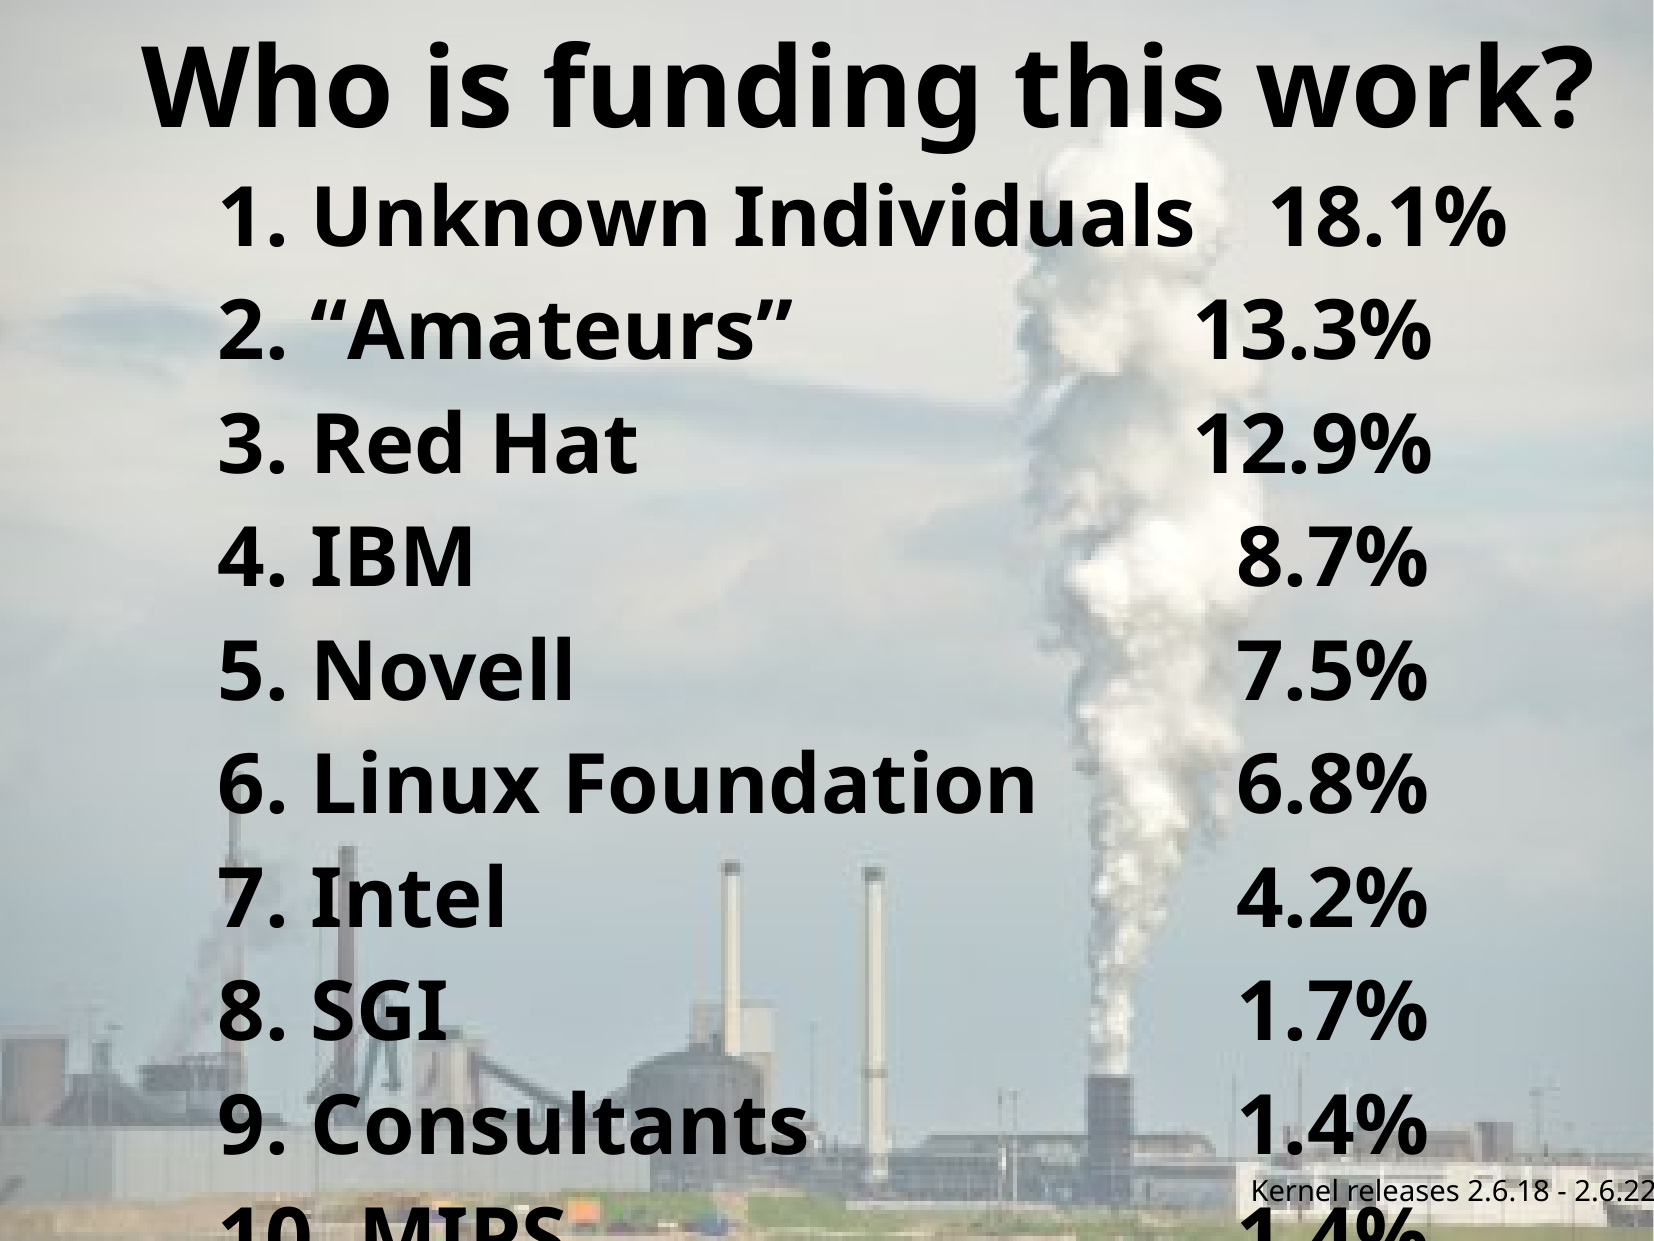

Who is funding this work?
1. Unknown Individuals	18.1%
2. “Amateurs”						13.3%
3. Red Hat								12.9%
4. IBM										 8.7%
5. Novell									 7.5%
6. Linux Foundation			 6.8%
7. Intel										 4.2%
8. SGI										 1.7%
9. Consultants						 1.4%
10. MIPS									 1.4%
Kernel releases 2.6.18 - 2.6.22